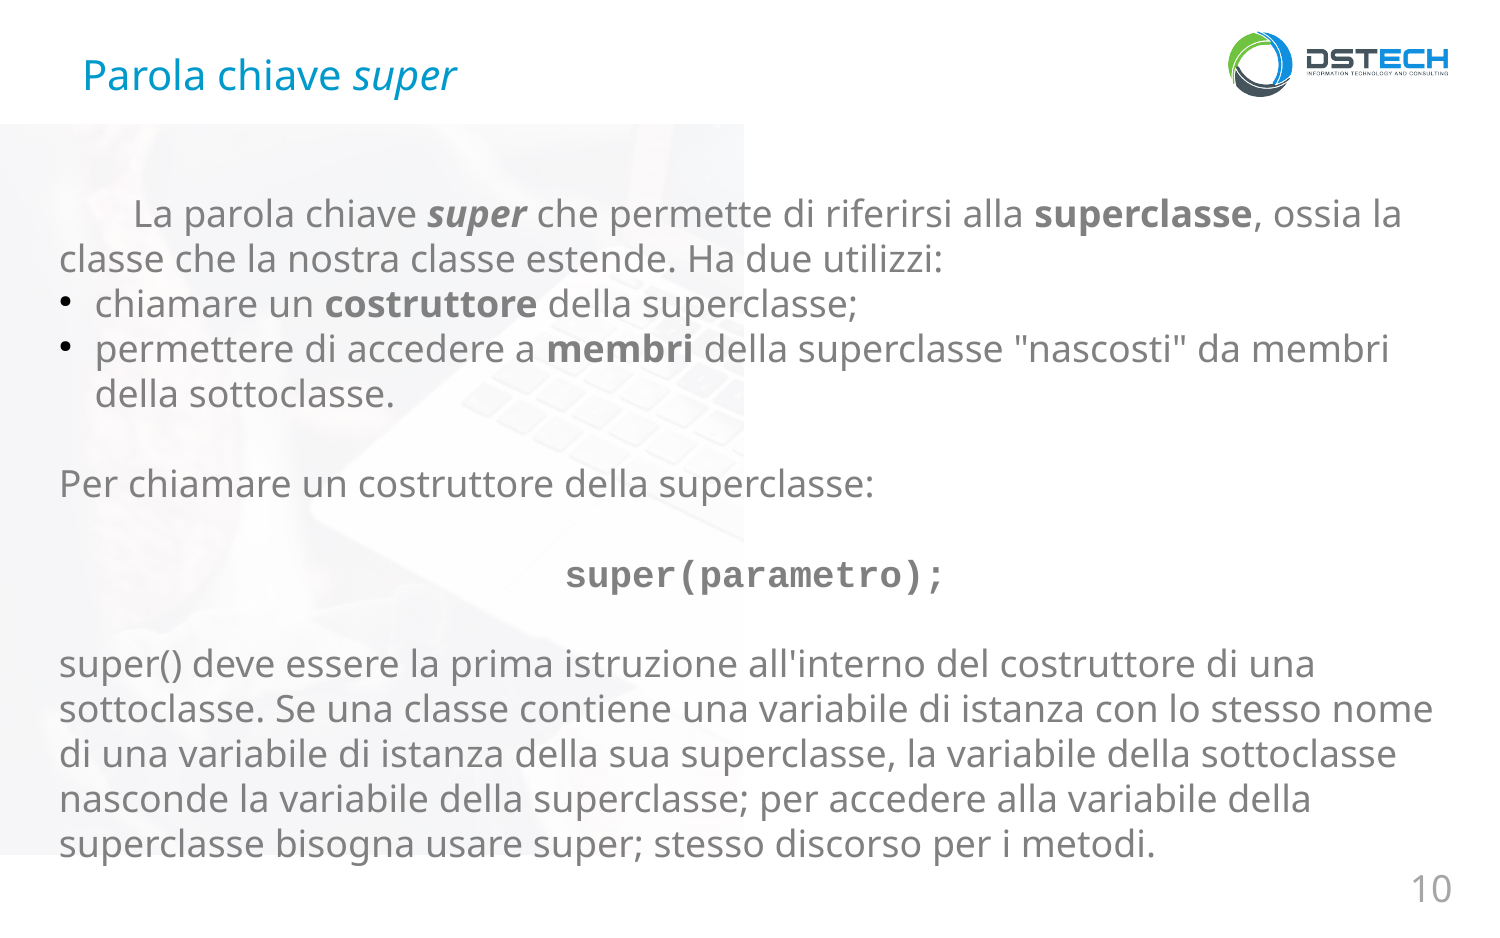

Parola chiave super
	La parola chiave super che permette di riferirsi alla superclasse, ossia la classe che la nostra classe estende. Ha due utilizzi:
chiamare un costruttore della superclasse;
permettere di accedere a membri della superclasse "nascosti" da membri della sottoclasse.
Per chiamare un costruttore della superclasse:
super(parametro);
super() deve essere la prima istruzione all'interno del costruttore di una sottoclasse. Se una classe contiene una variabile di istanza con lo stesso nome di una variabile di istanza della sua superclasse, la variabile della sottoclasse nasconde la variabile della superclasse; per accedere alla variabile della superclasse bisogna usare super; stesso discorso per i metodi.
10